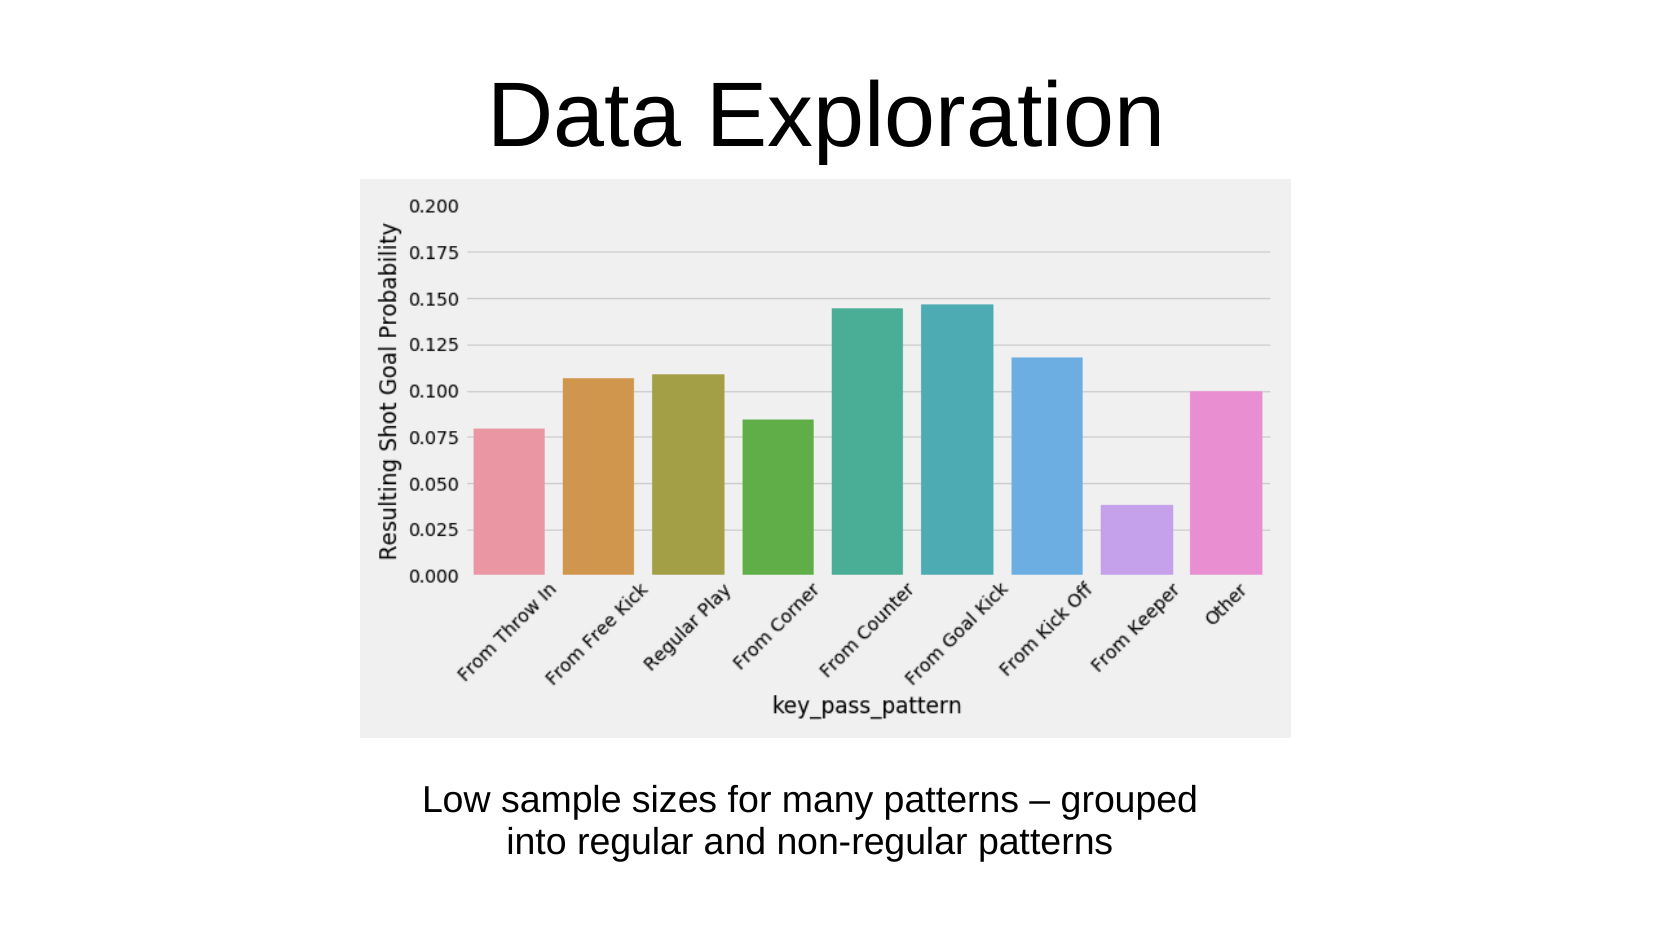

# Data Exploration
Low sample sizes for many patterns – grouped into regular and non-regular patterns